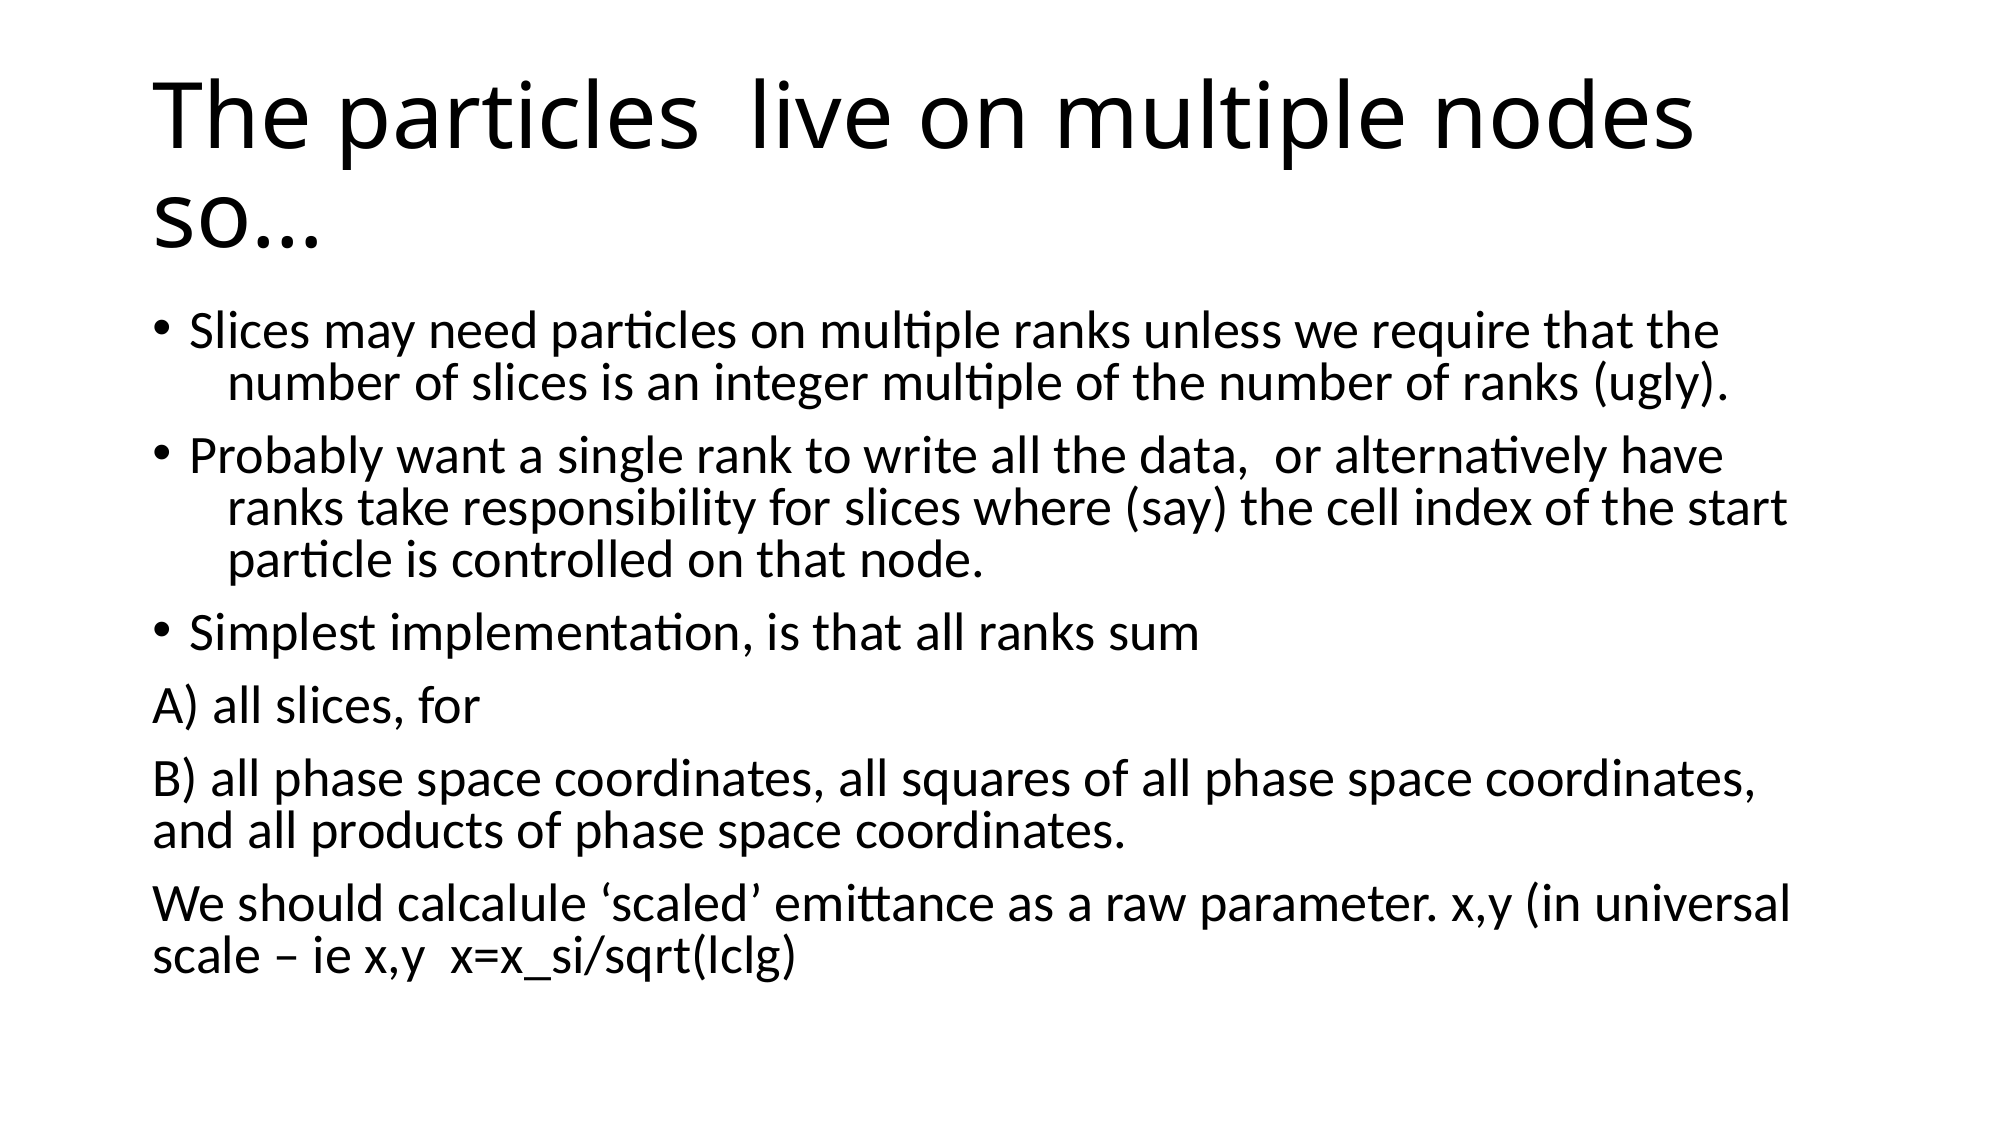

# The particles live on multiple nodes so…
Slices may need particles on multiple ranks unless we require that the number of slices is an integer multiple of the number of ranks (ugly).
Probably want a single rank to write all the data, or alternatively have ranks take responsibility for slices where (say) the cell index of the start particle is controlled on that node.
Simplest implementation, is that all ranks sum
A) all slices, for
B) all phase space coordinates, all squares of all phase space coordinates, and all products of phase space coordinates.
We should calcalule ‘scaled’ emittance as a raw parameter. x,y (in universal scale – ie x,y x=x_si/sqrt(lclg)